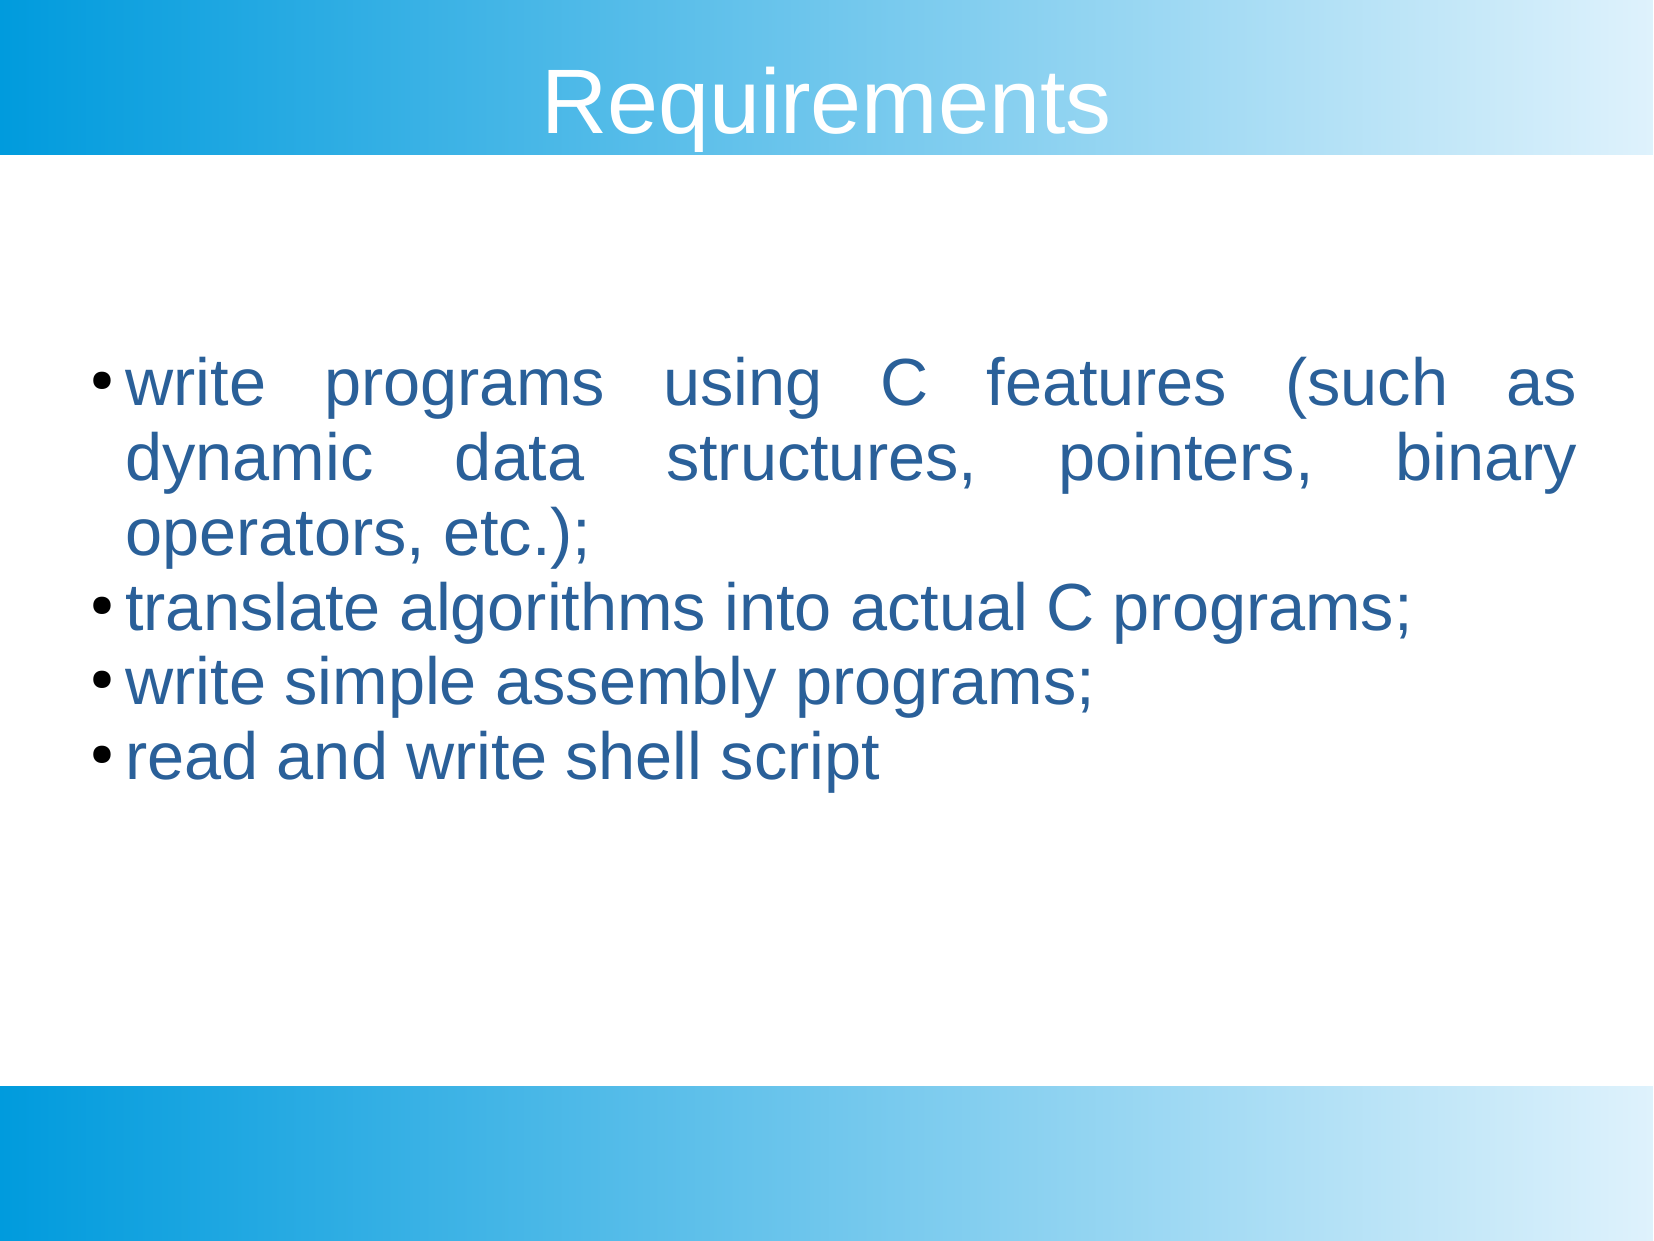

# Requirements
write programs using C features (such as dynamic data structures, pointers, binary operators, etc.);
translate algorithms into actual C programs;
write simple assembly programs;
read and write shell script